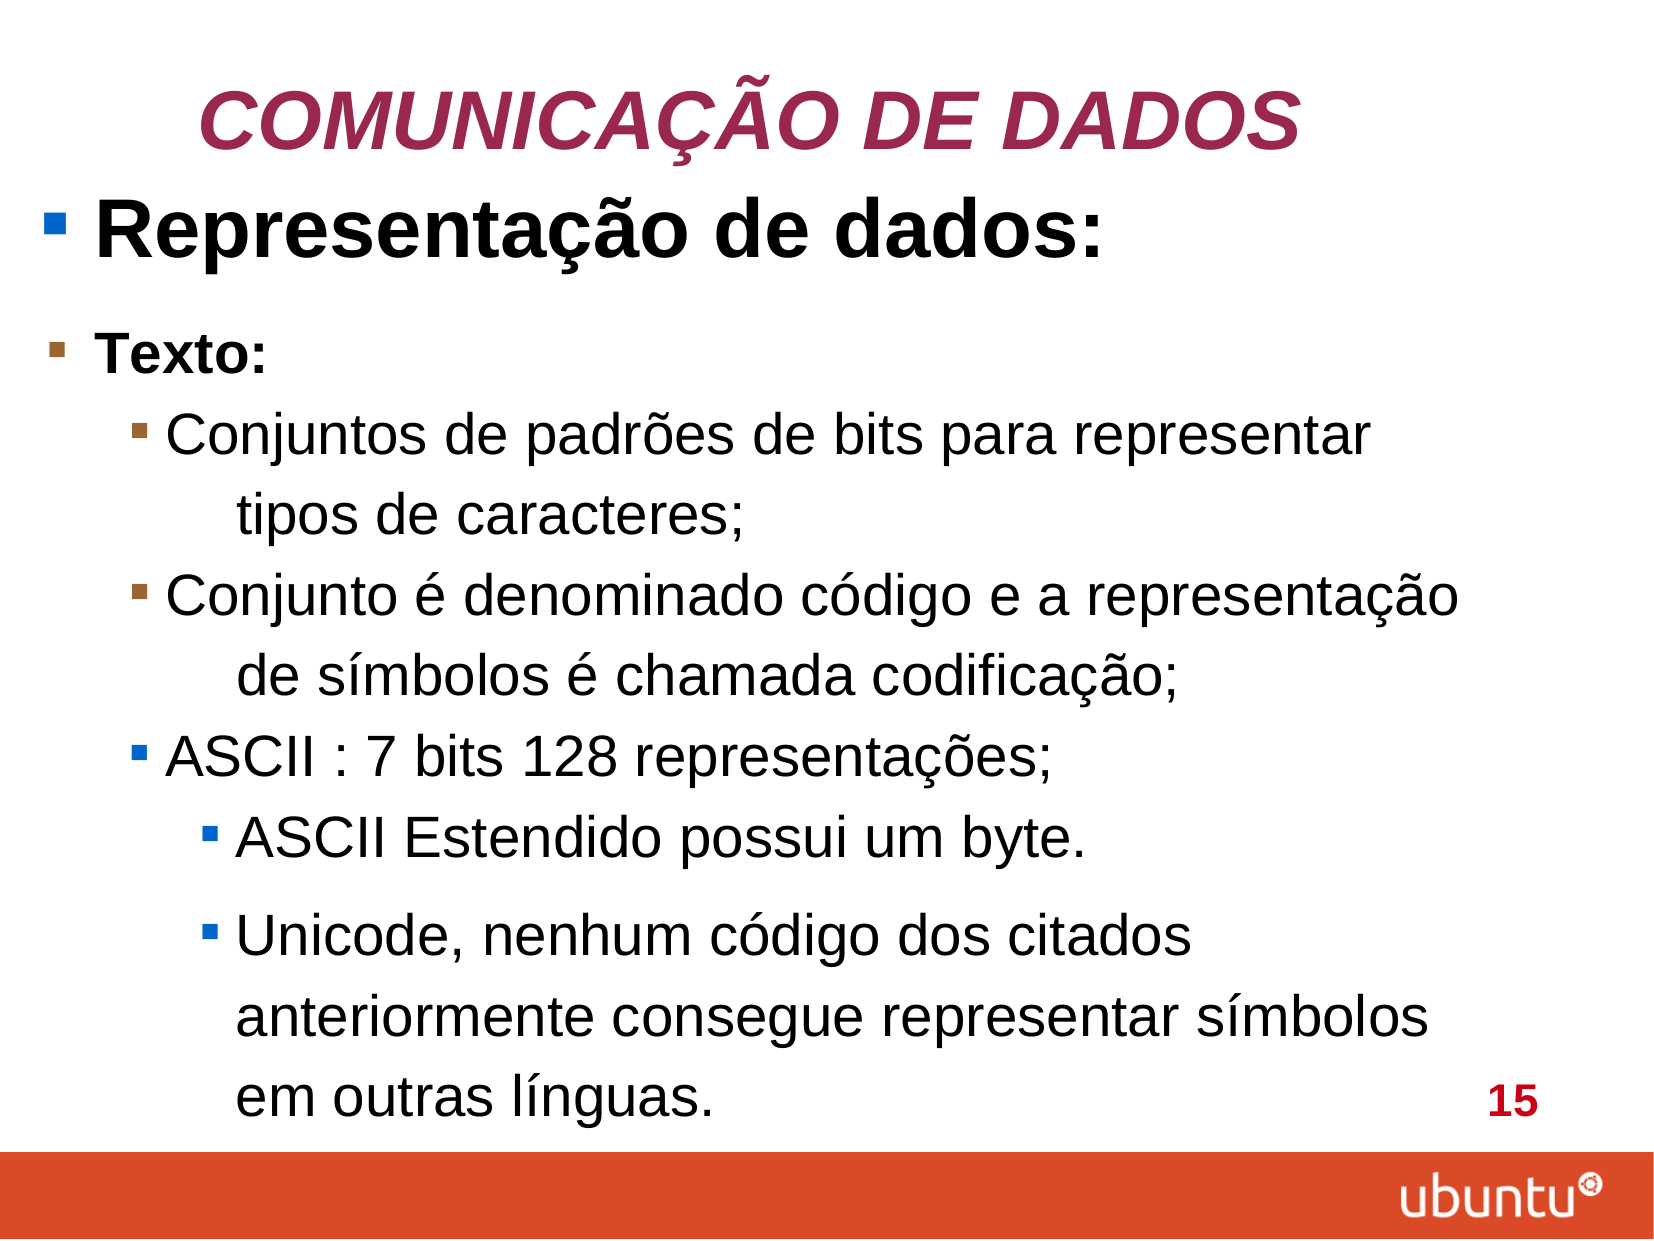

# COMUNICAÇÃO DE DADOS
Representação de dados:
Texto:
Conjuntos de padrões de bits para representar tipos de caracteres;
Conjunto é denominado código e a representação de símbolos é chamada codificação;
ASCII : 7 bits 128 representações;
ASCII Estendido possui um byte.
Unicode, nenhum código dos citados anteriormente consegue representar símbolos em outras línguas.